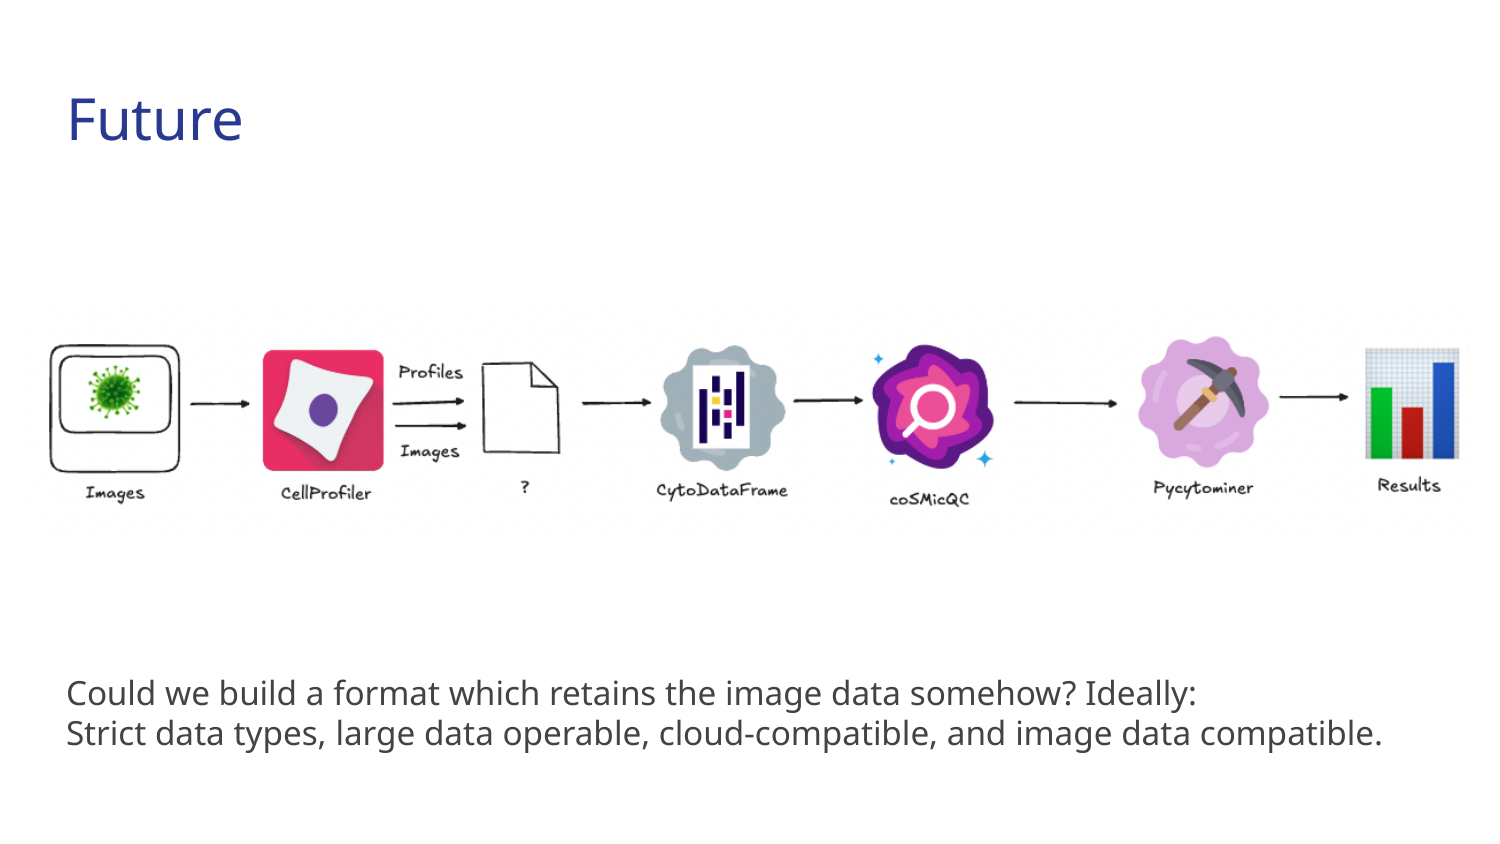

# Future
Could we build a format which retains the image data somehow? Ideally:
Strict data types, large data operable, cloud-compatible, and image data compatible.